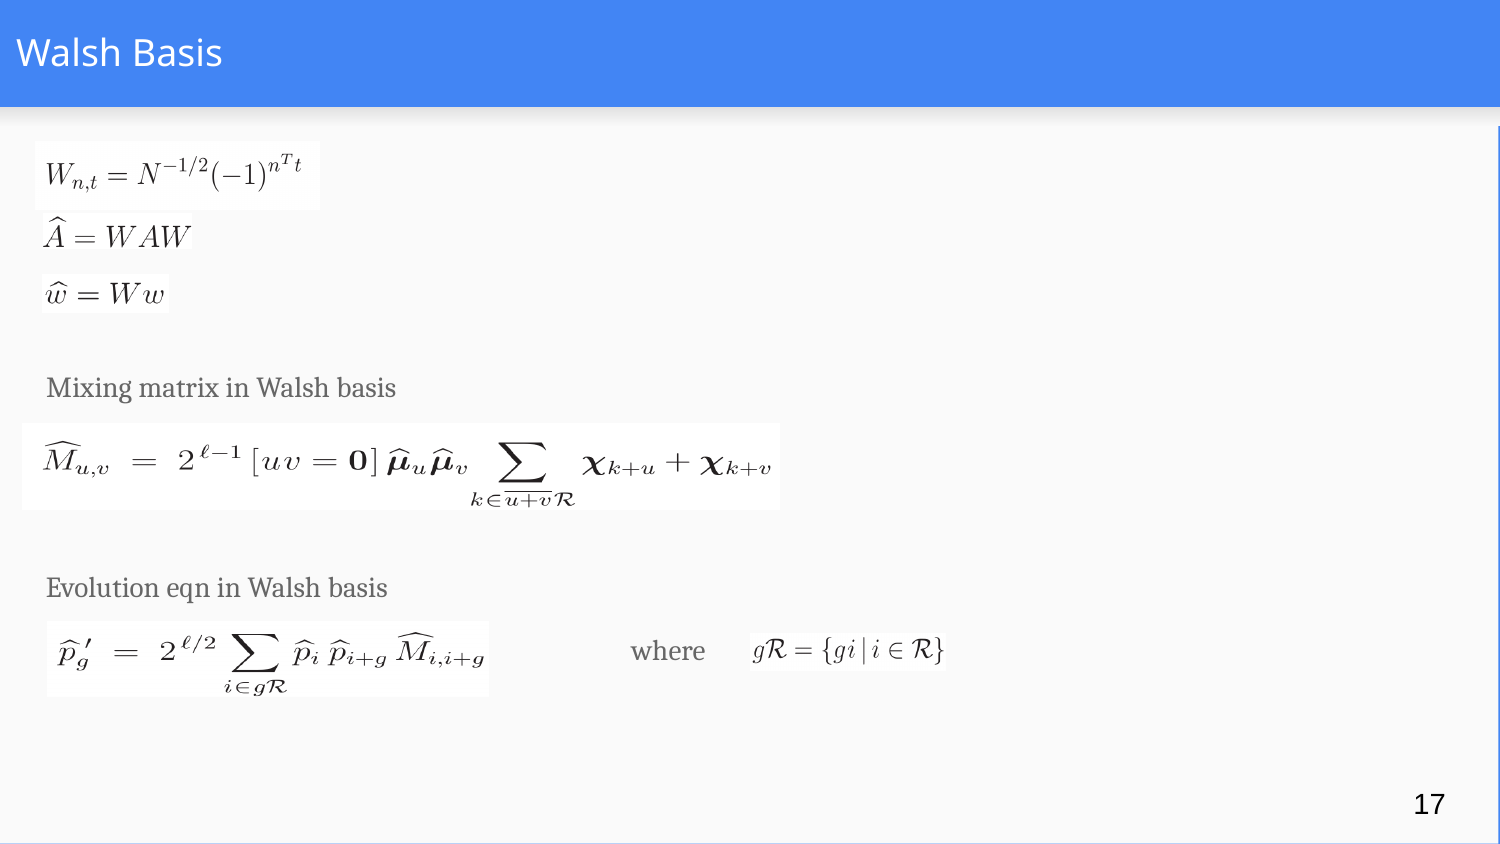

# Walsh Basis
Mixing matrix in Walsh basis
Evolution eqn in Walsh basis
where
17